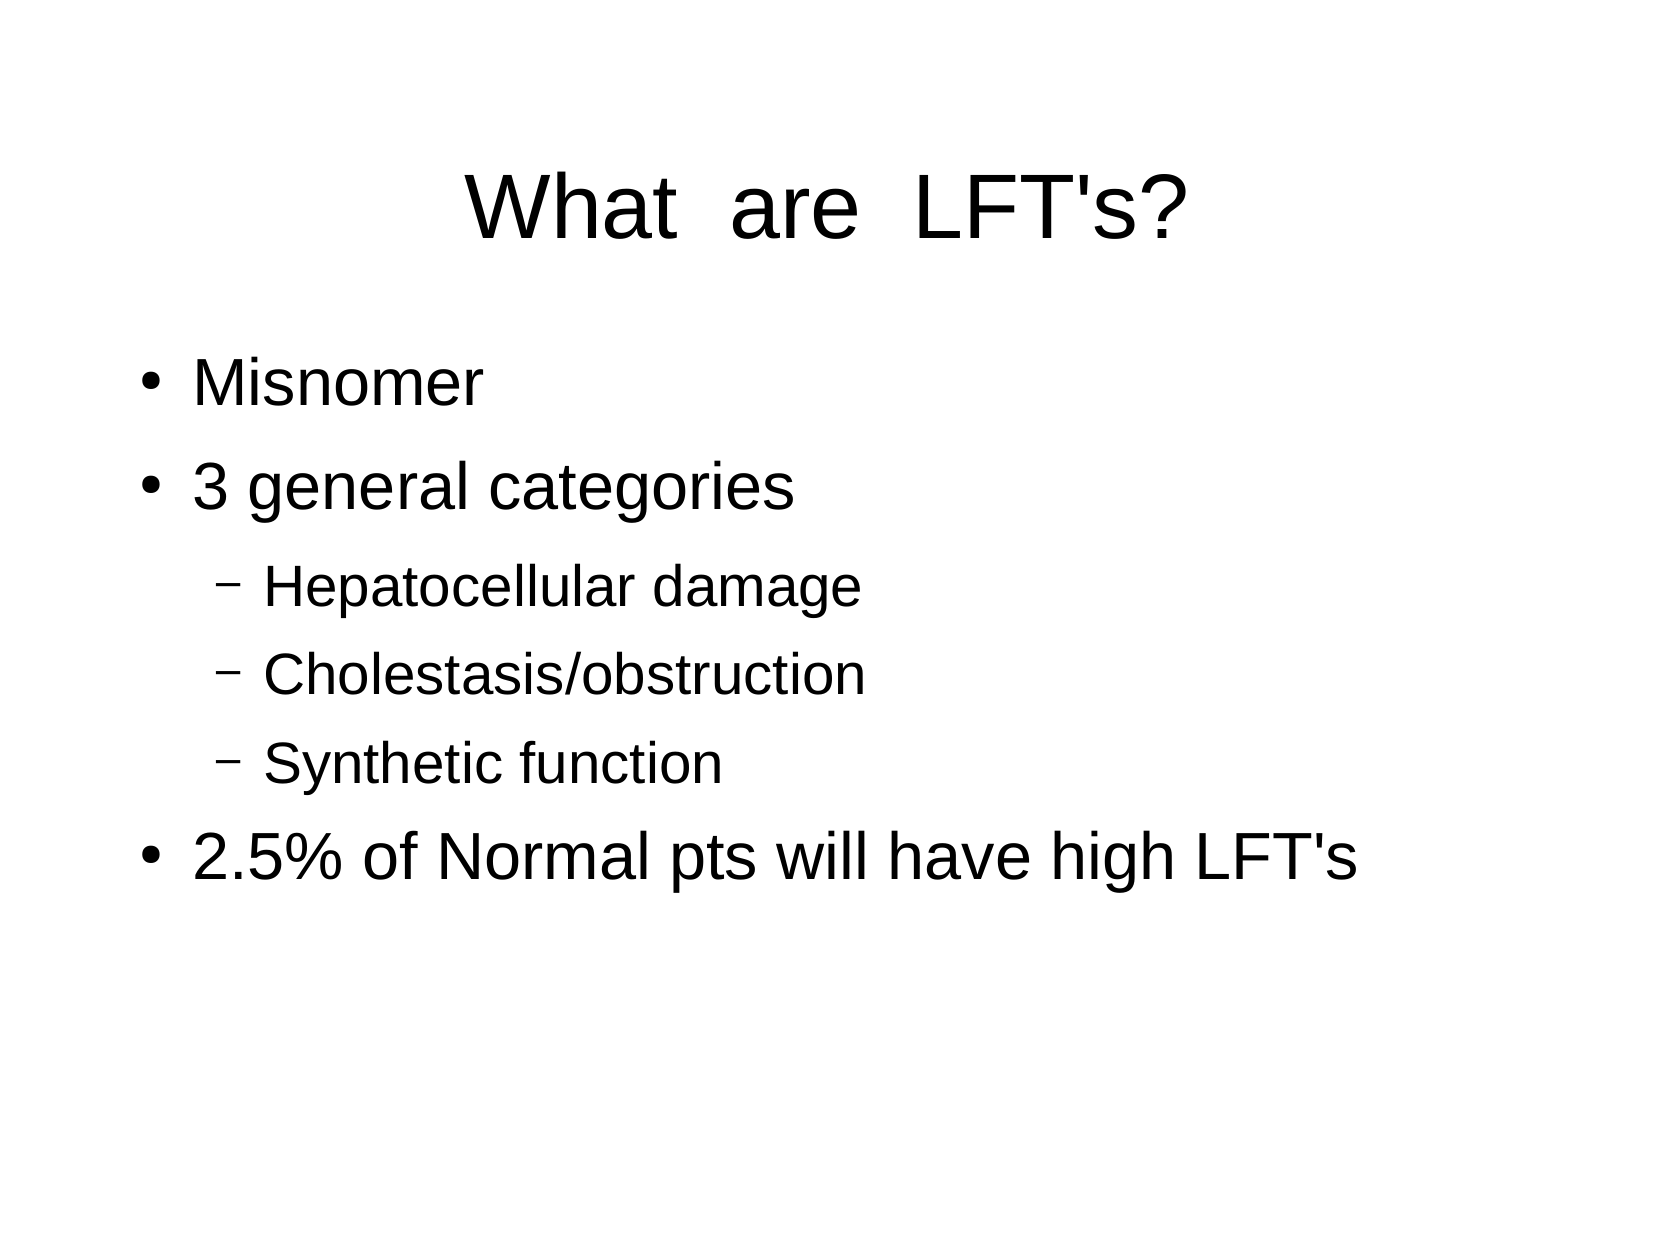

# What are LFT's?
Misnomer
3 general categories
Hepatocellular damage
Cholestasis/obstruction
Synthetic function
2.5% of Normal pts will have high LFT's